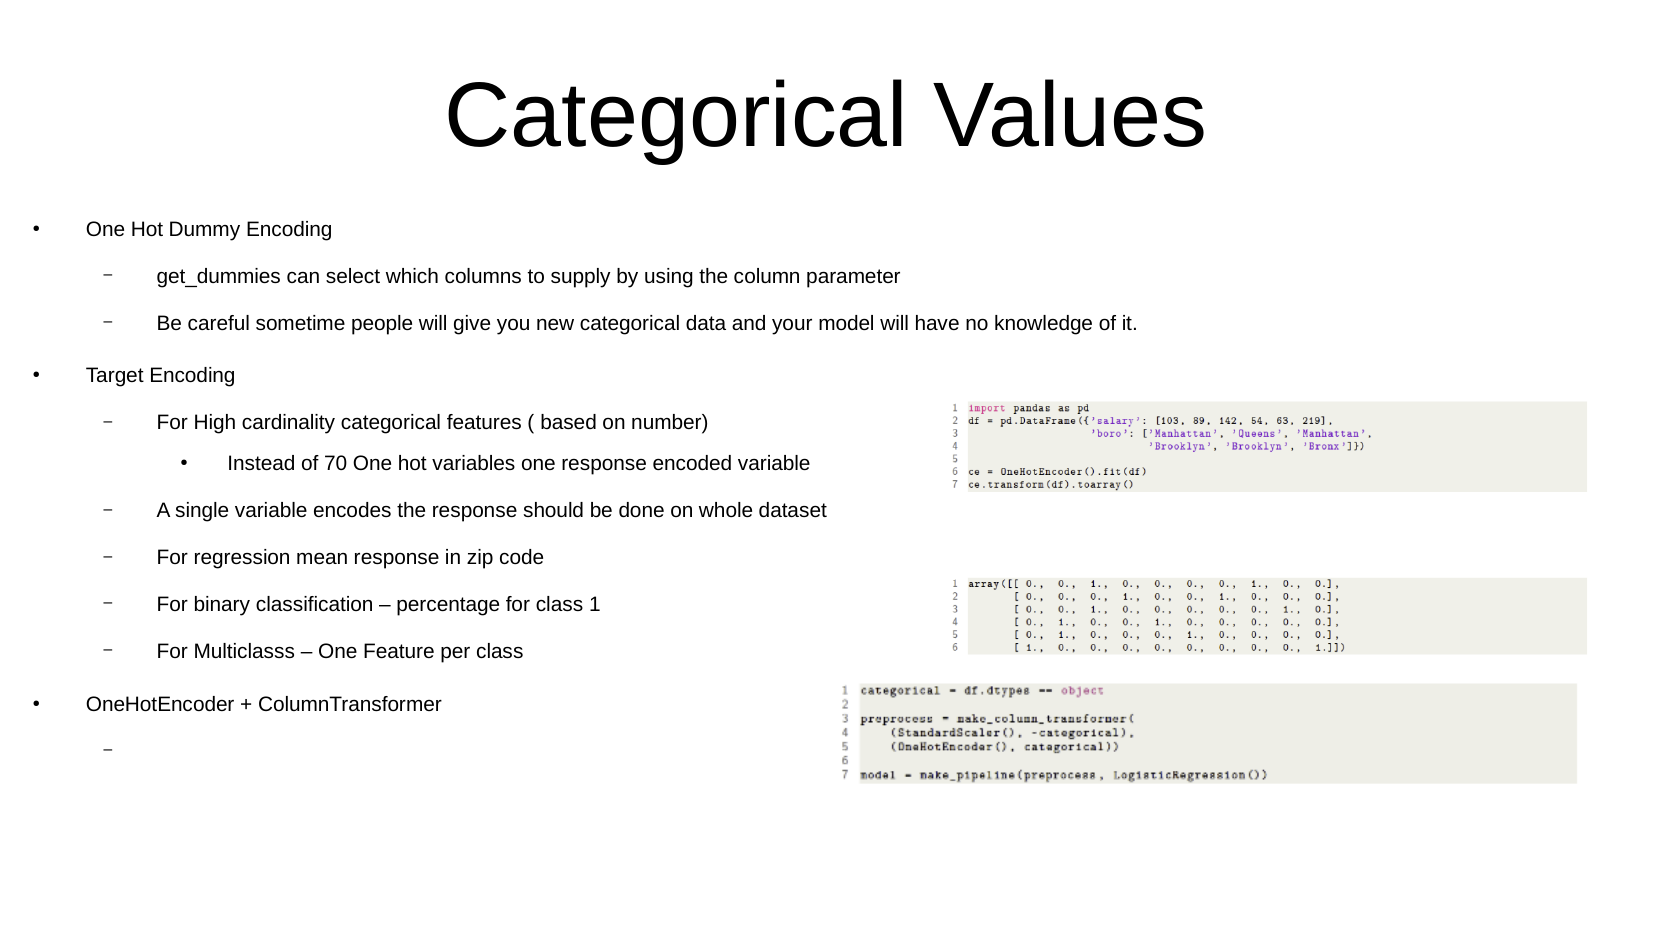

# Categorical Values
One Hot Dummy Encoding
get_dummies can select which columns to supply by using the column parameter
Be careful sometime people will give you new categorical data and your model will have no knowledge of it.
Target Encoding
For High cardinality categorical features ( based on number)
Instead of 70 One hot variables one response encoded variable
A single variable encodes the response should be done on whole dataset
For regression mean response in zip code
For binary classification – percentage for class 1
For Multiclasss – One Feature per class
OneHotEncoder + ColumnTransformer